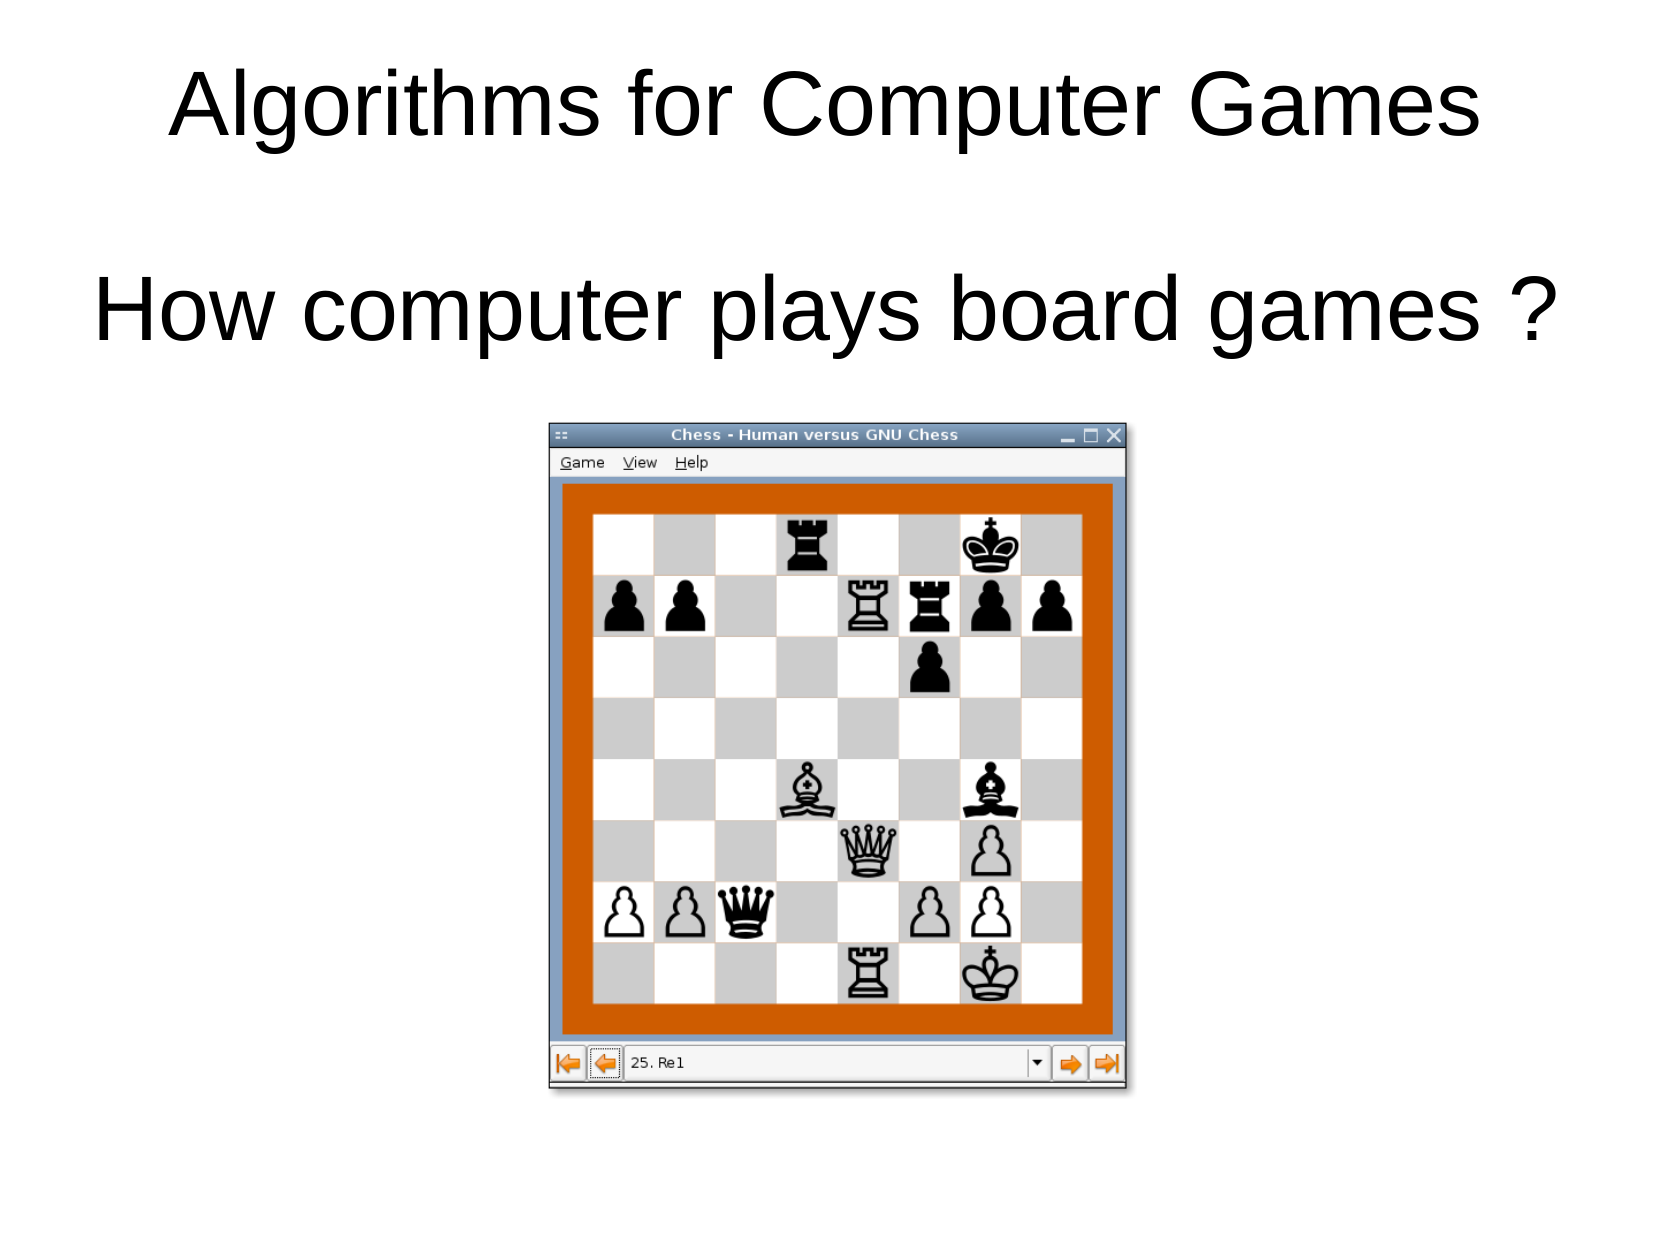

# Algorithms for Computer Games How computer plays board games ?